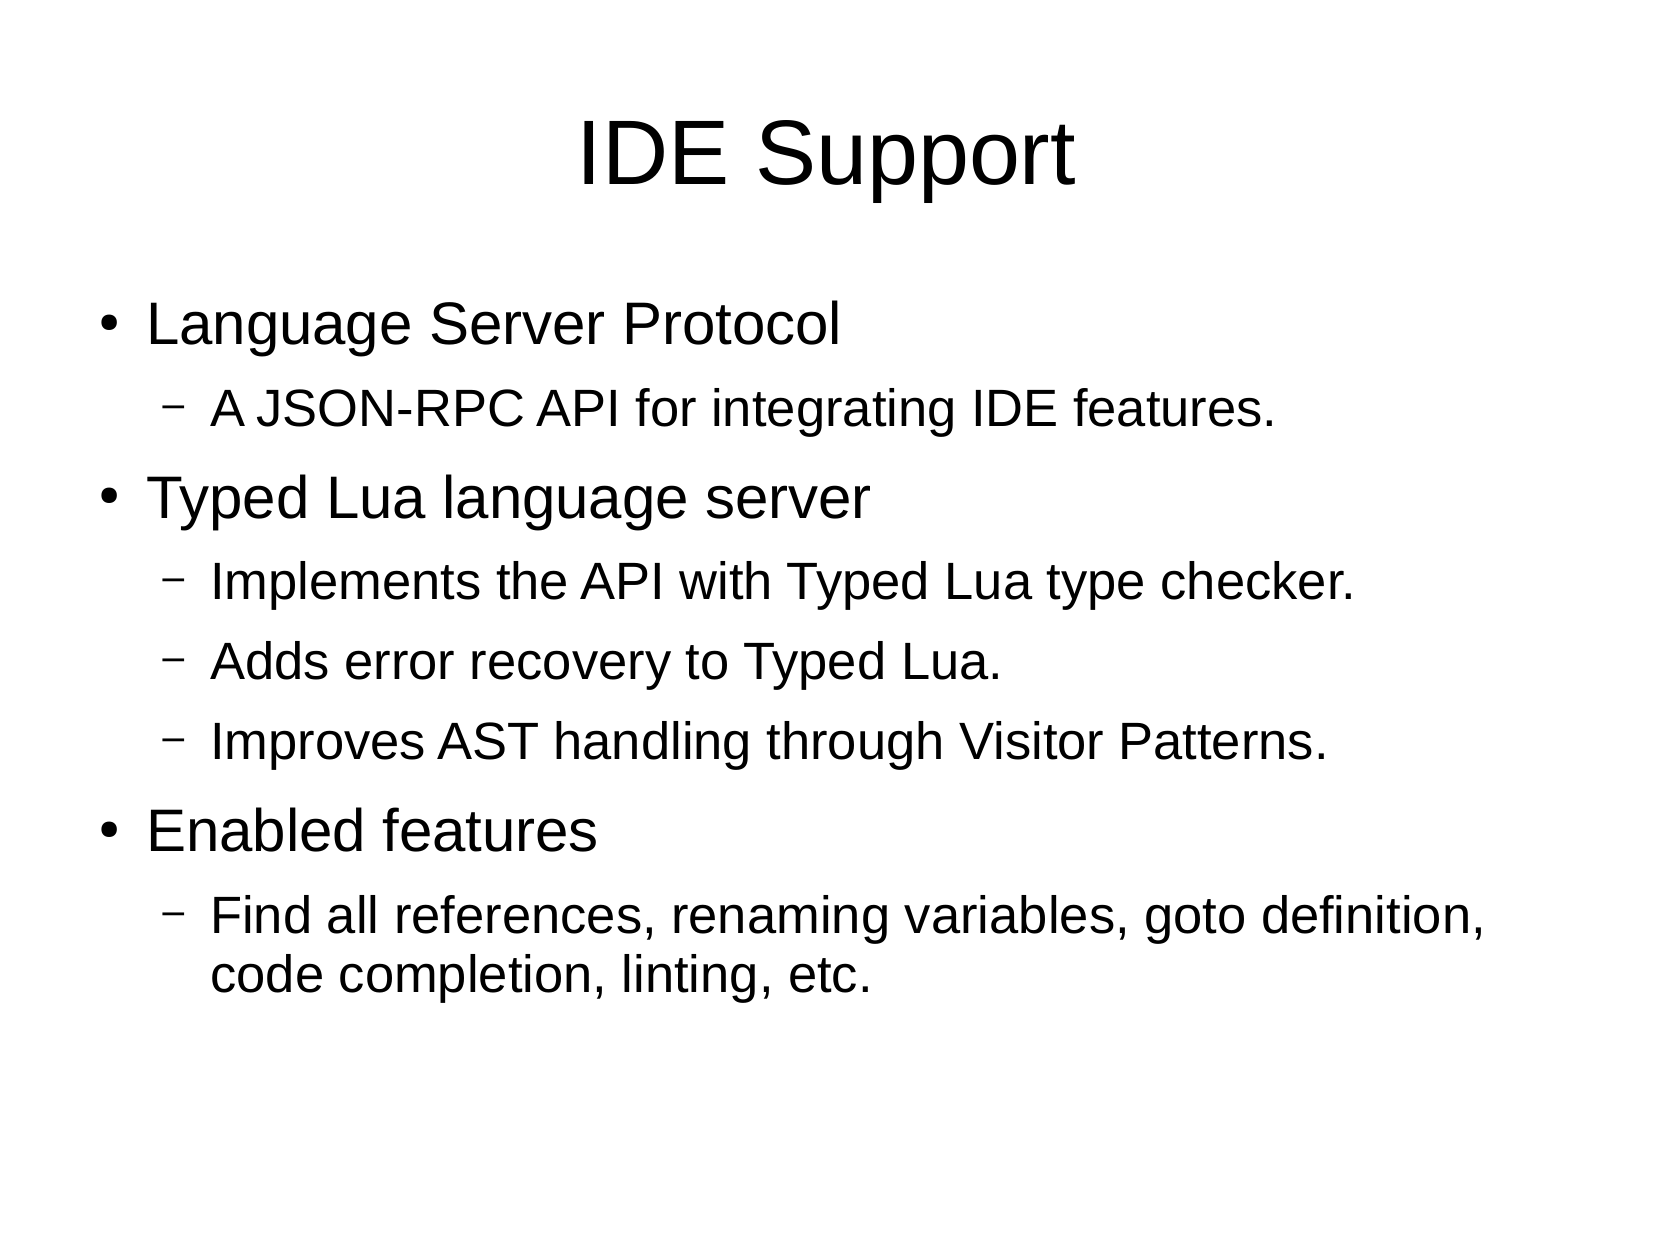

# IDE Support
Language Server Protocol
A JSON-RPC API for integrating IDE features.
Typed Lua language server
Implements the API with Typed Lua type checker.
Adds error recovery to Typed Lua.
Improves AST handling through Visitor Patterns.
Enabled features
Find all references, renaming variables, goto definition, code completion, linting, etc.